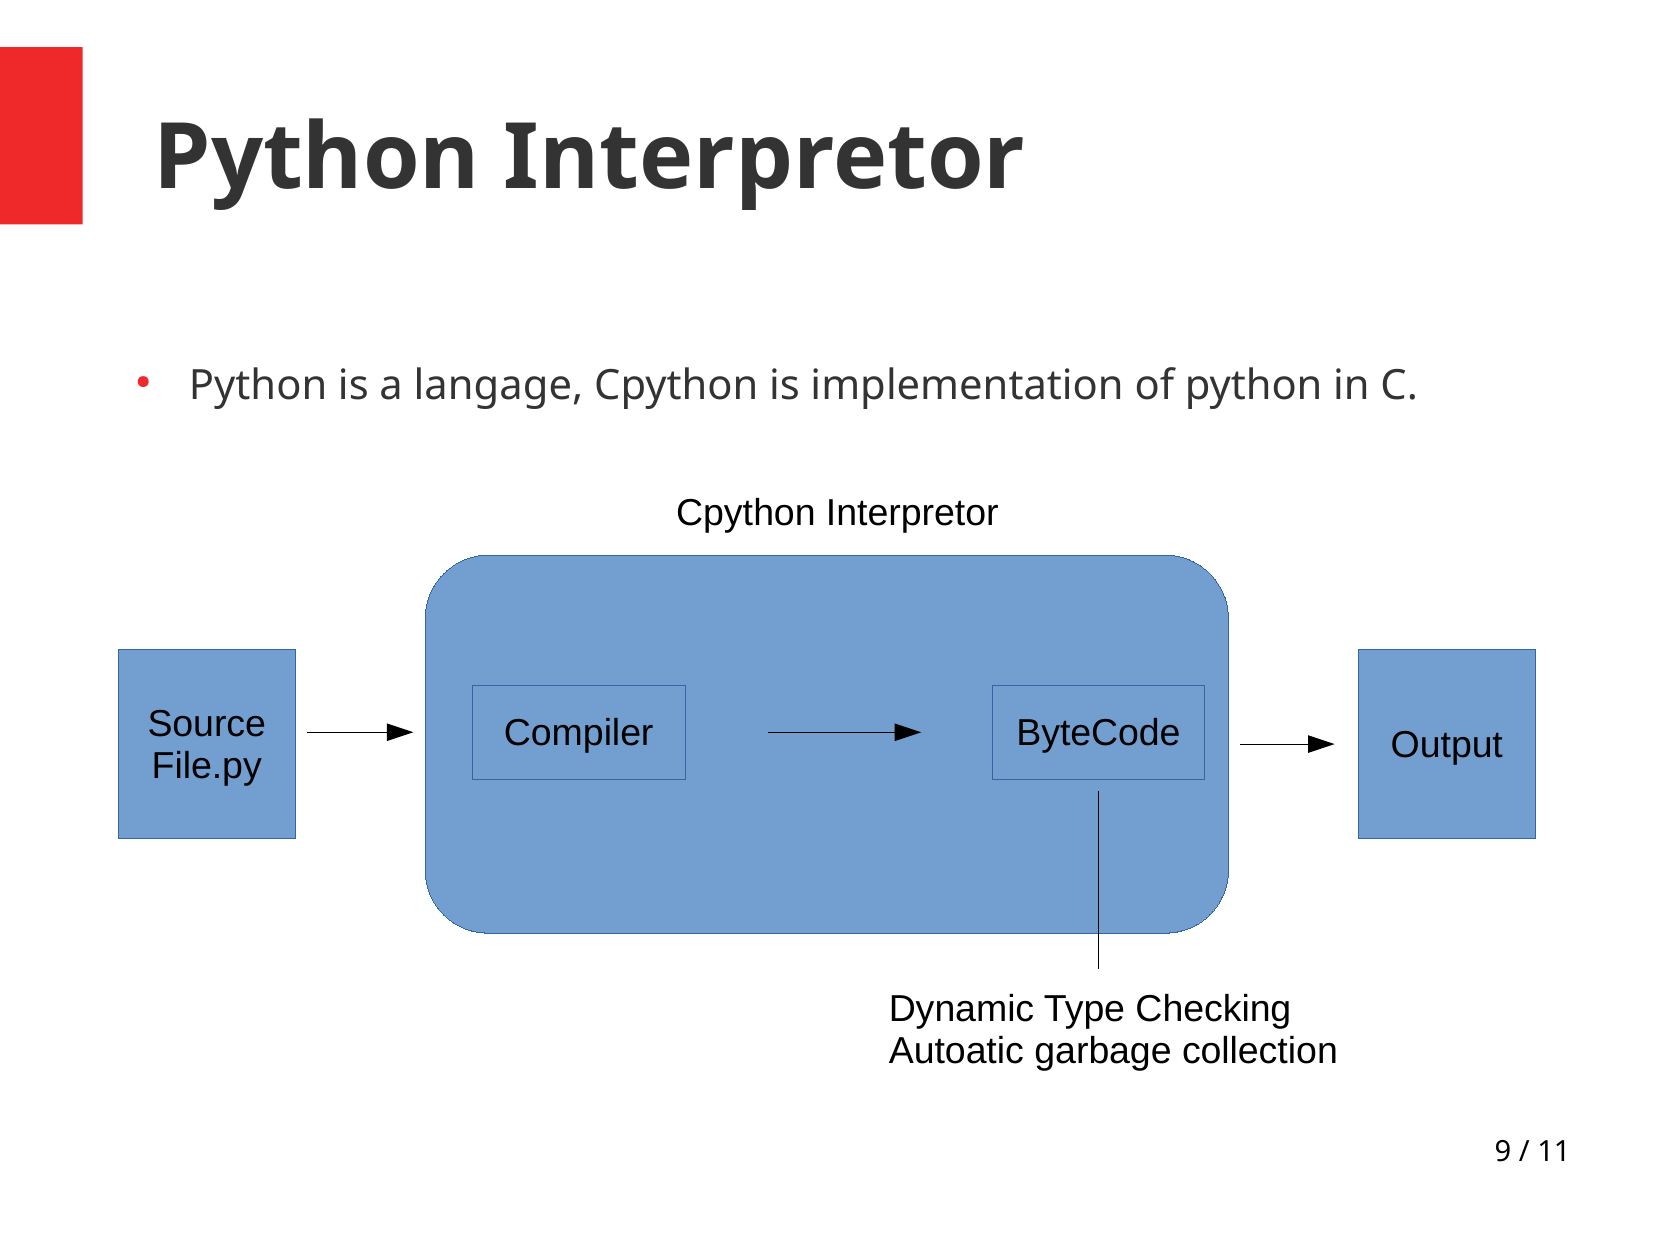

# Python Interpretor
Python is a langage, Cpython is implementation of python in C.
Cpython Interpretor
Source
File.py
Output
Compiler
ByteCode
Dynamic Type Checking
Autoatic garbage collection
9